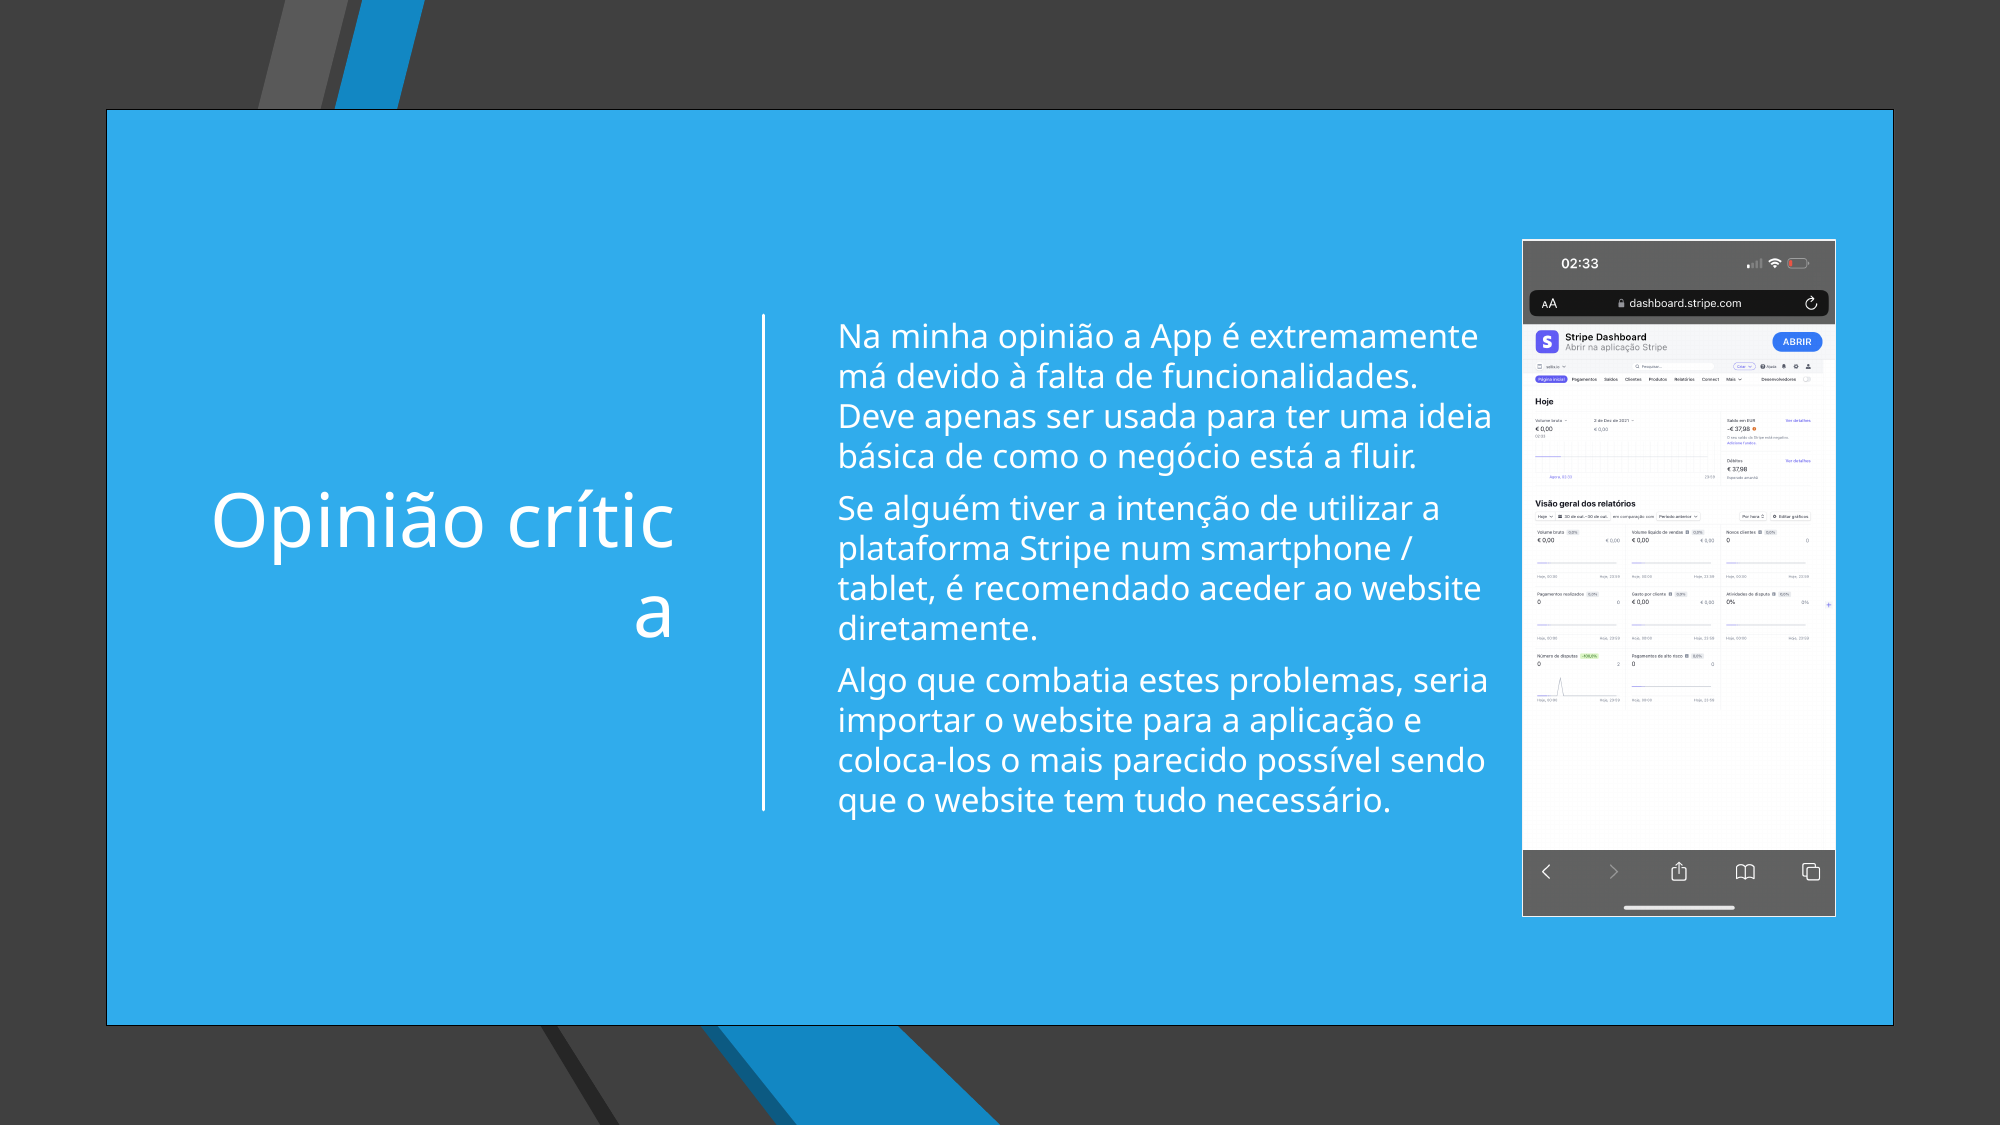

Na minha opinião a App é extremamente má devido à falta de funcionalidades. Deve apenas ser usada para ter uma ideia básica de como o negócio está a fluir.
Se alguém tiver a intenção de utilizar a plataforma Stripe num smartphone / tablet, é recomendado aceder ao website diretamente.
Algo que combatia estes problemas, seria importar o website para a aplicação e coloca-los o mais parecido possível sendo que o website tem tudo necessário.
# Opinião crítica